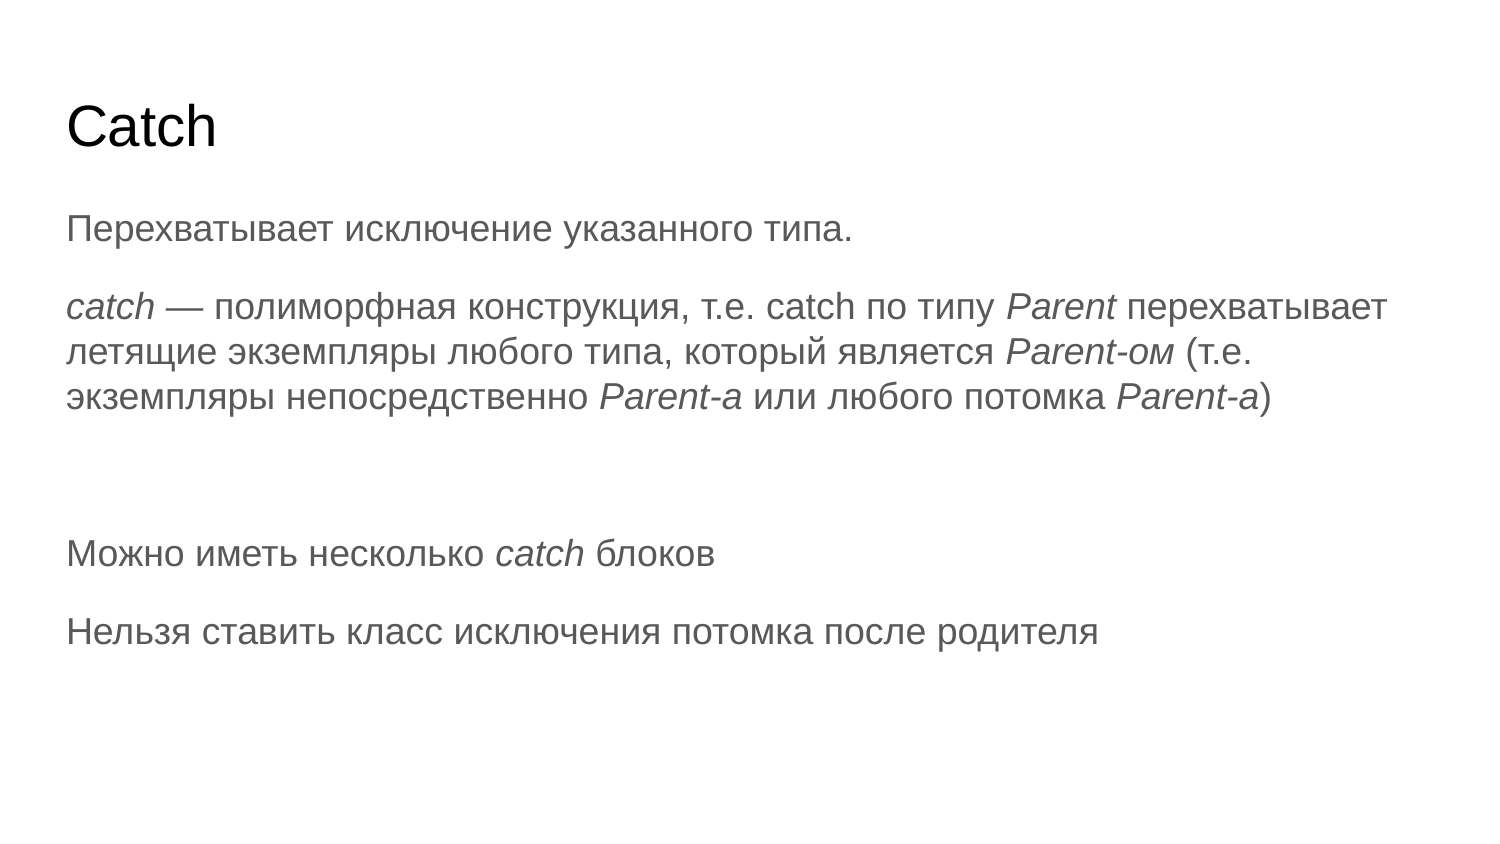

# Catch
Перехватывает исключение указанного типа.
catch — полиморфная конструкция, т.е. catch по типу Parent перехватывает летящие экземпляры любого типа, который является Parent-ом (т.е. экземпляры непосредственно Parent-а или любого потомка Parent-а)
Можно иметь несколько catch блоков
Нельзя ставить класс исключения потомка после родителя